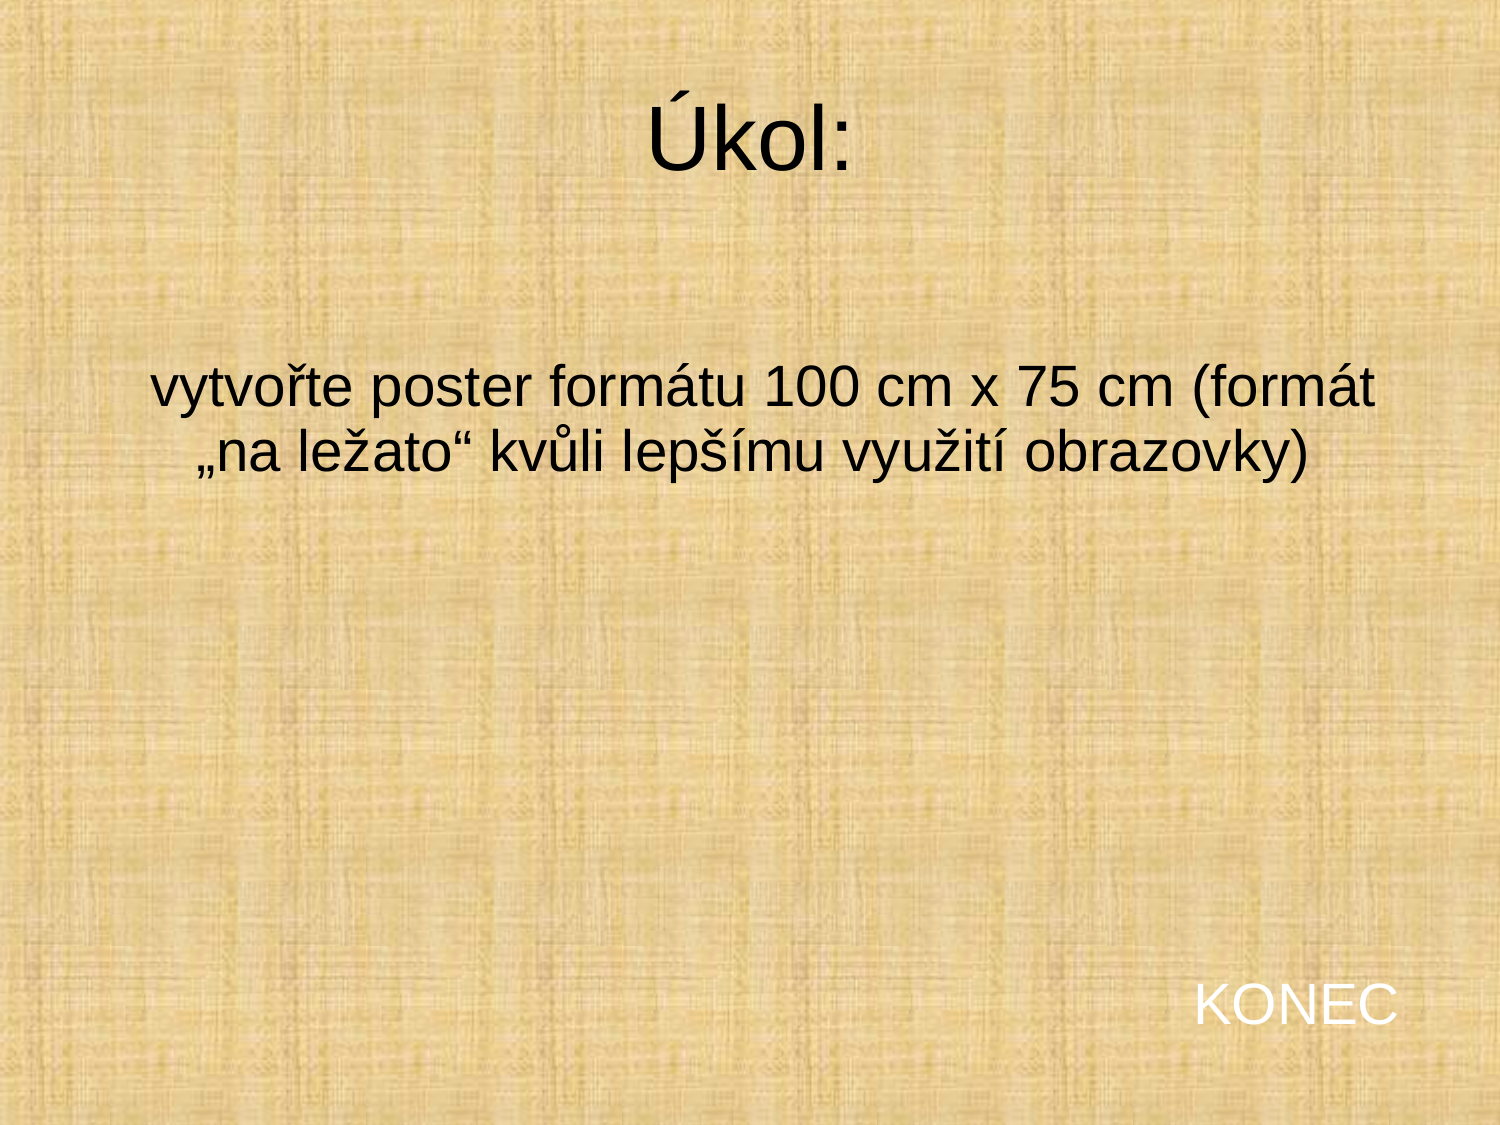

# Úkol:
vytvořte poster formátu 100 cm x 75 cm (formát „na ležato“ kvůli lepšímu využití obrazovky)
KONEC